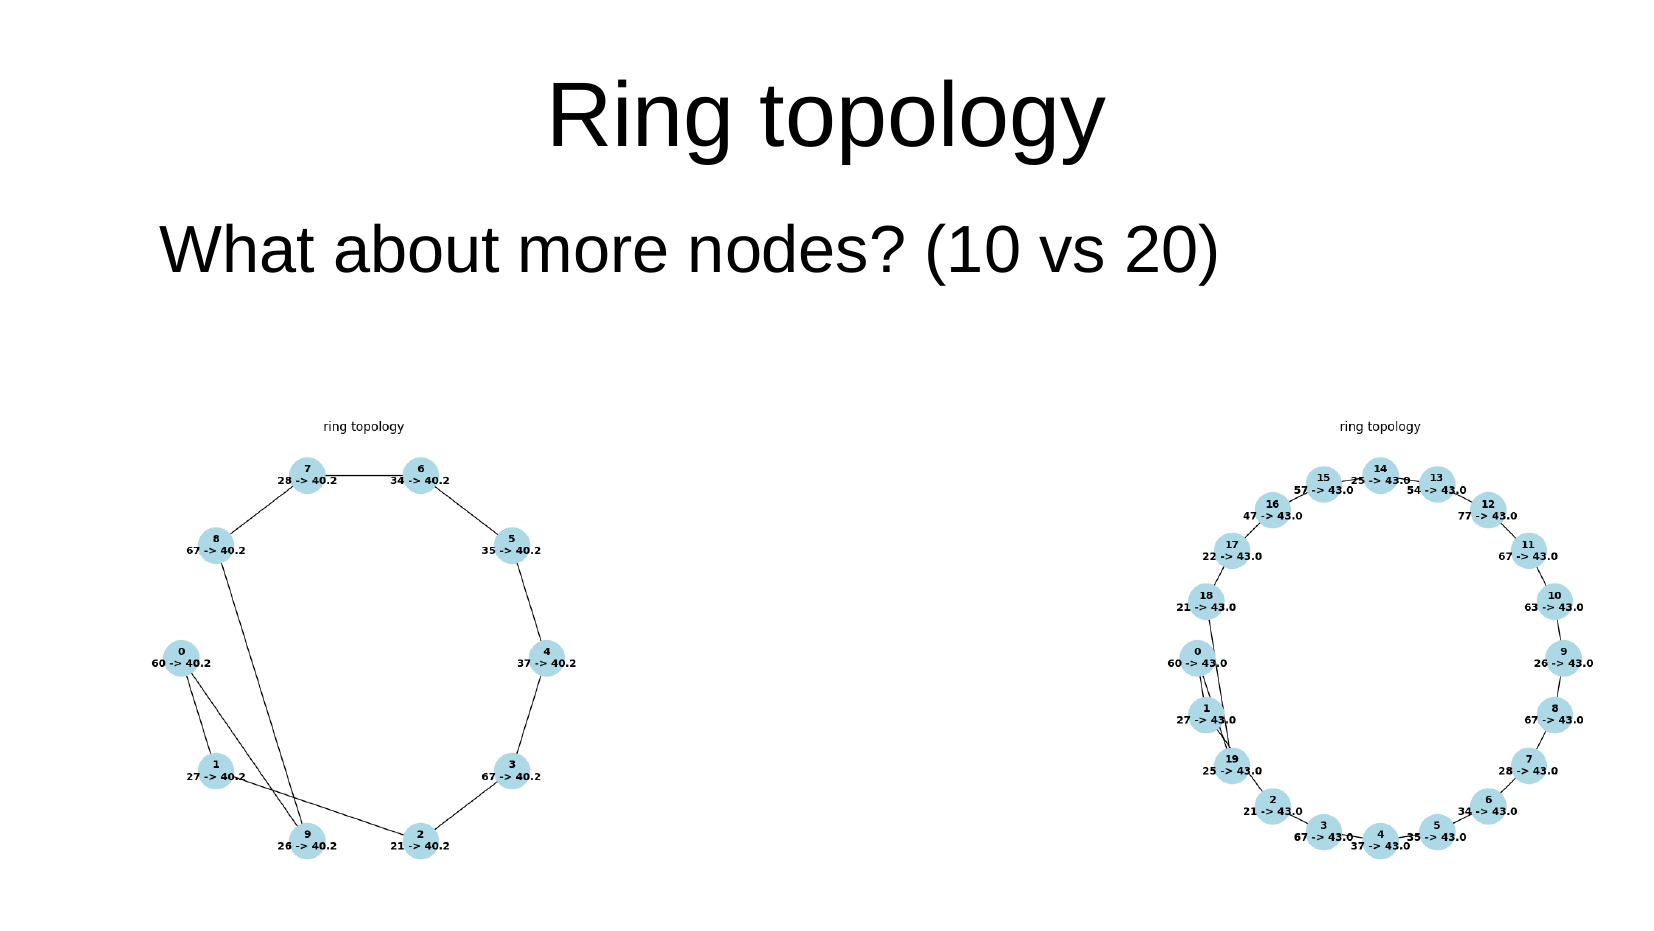

# Ring topology
What about more nodes? (10 vs 20)